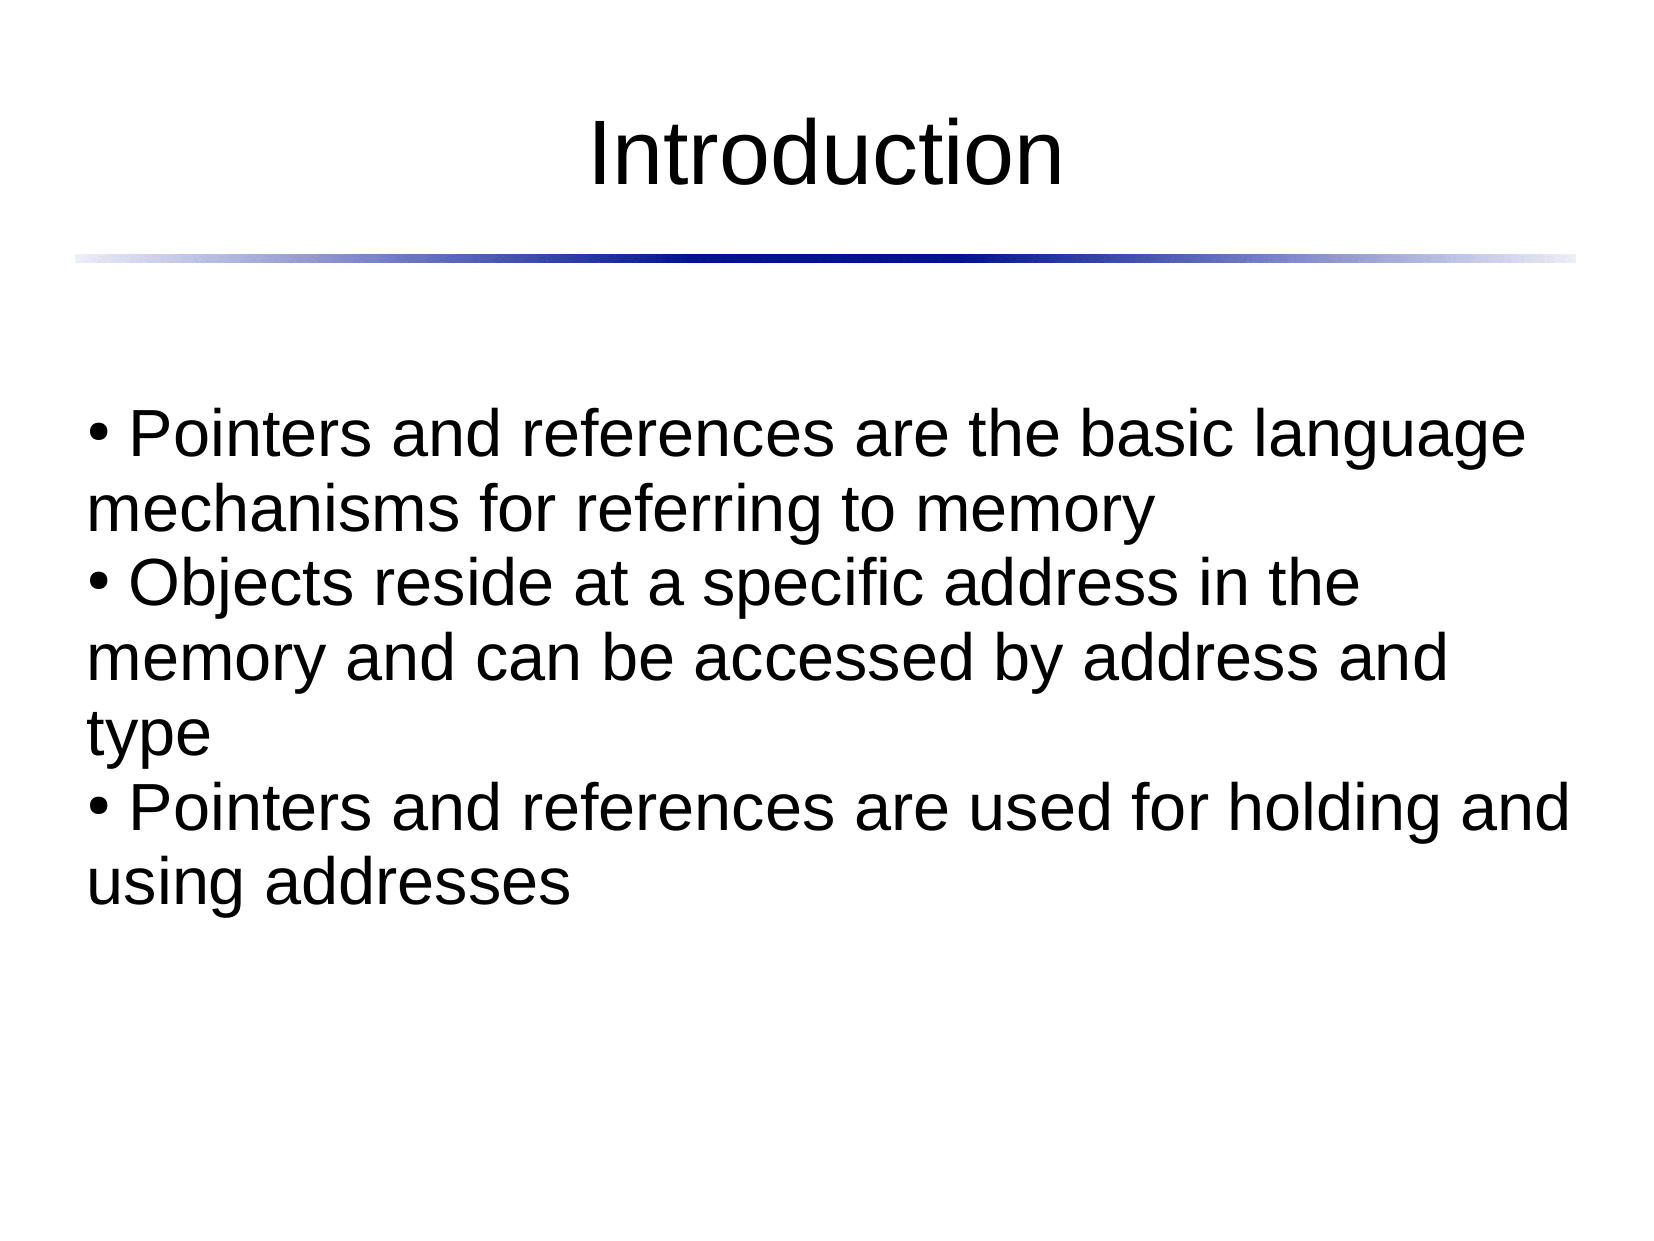

# Introduction
 Pointers and references are the basic language mechanisms for referring to memory
 Objects reside at a specific address in the memory and can be accessed by address and type
 Pointers and references are used for holding and using addresses